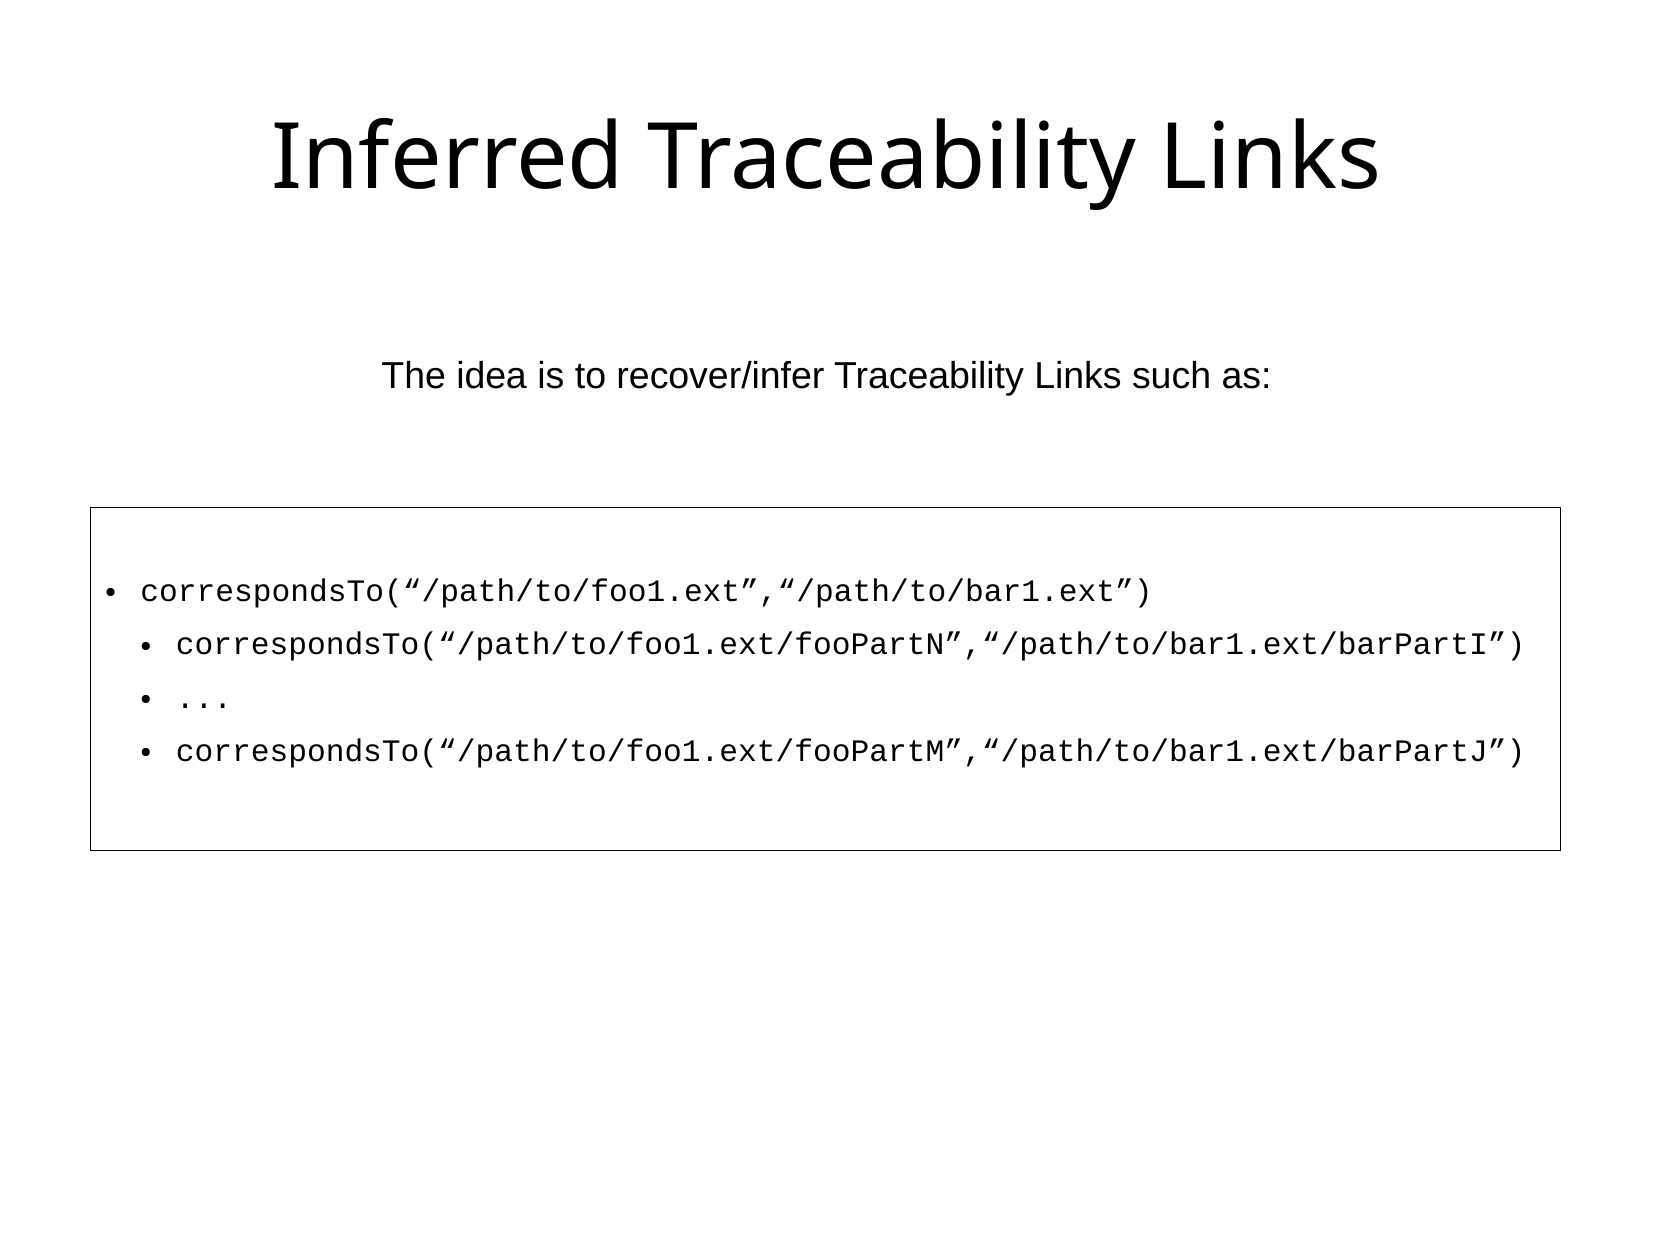

# Inferred Traceability Links
The idea is to recover/infer Traceability Links such as:
correspondsTo(“/path/to/foo1.ext”,“/path/to/bar1.ext”)
correspondsTo(“/path/to/foo1.ext/fooPartN”,“/path/to/bar1.ext/barPartI”)
...
correspondsTo(“/path/to/foo1.ext/fooPartM”,“/path/to/bar1.ext/barPartJ”)